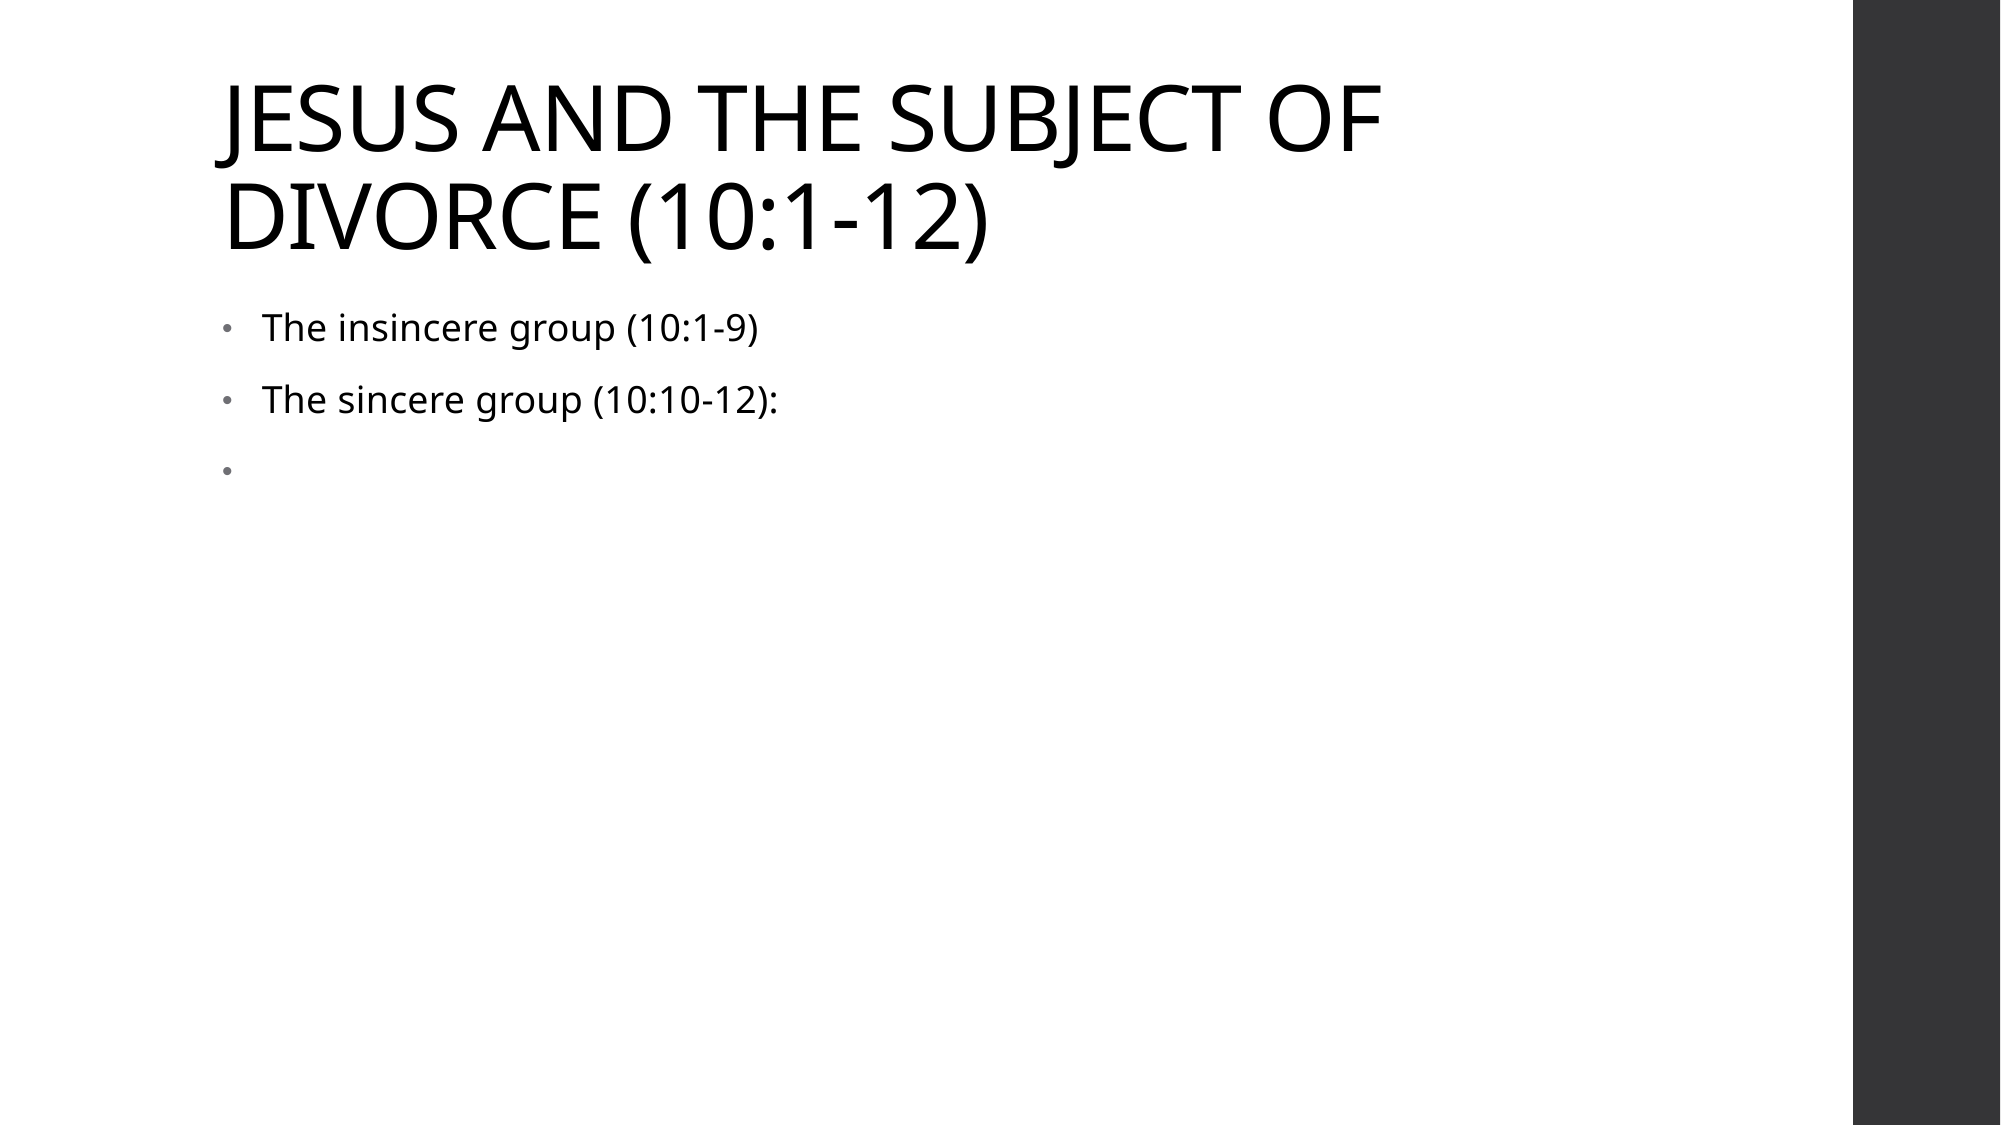

# JESUS AND THE SUBJECT OF DIVORCE (10:1-12)
 The insincere group (10:1-9)
 The sincere group (10:10-12):